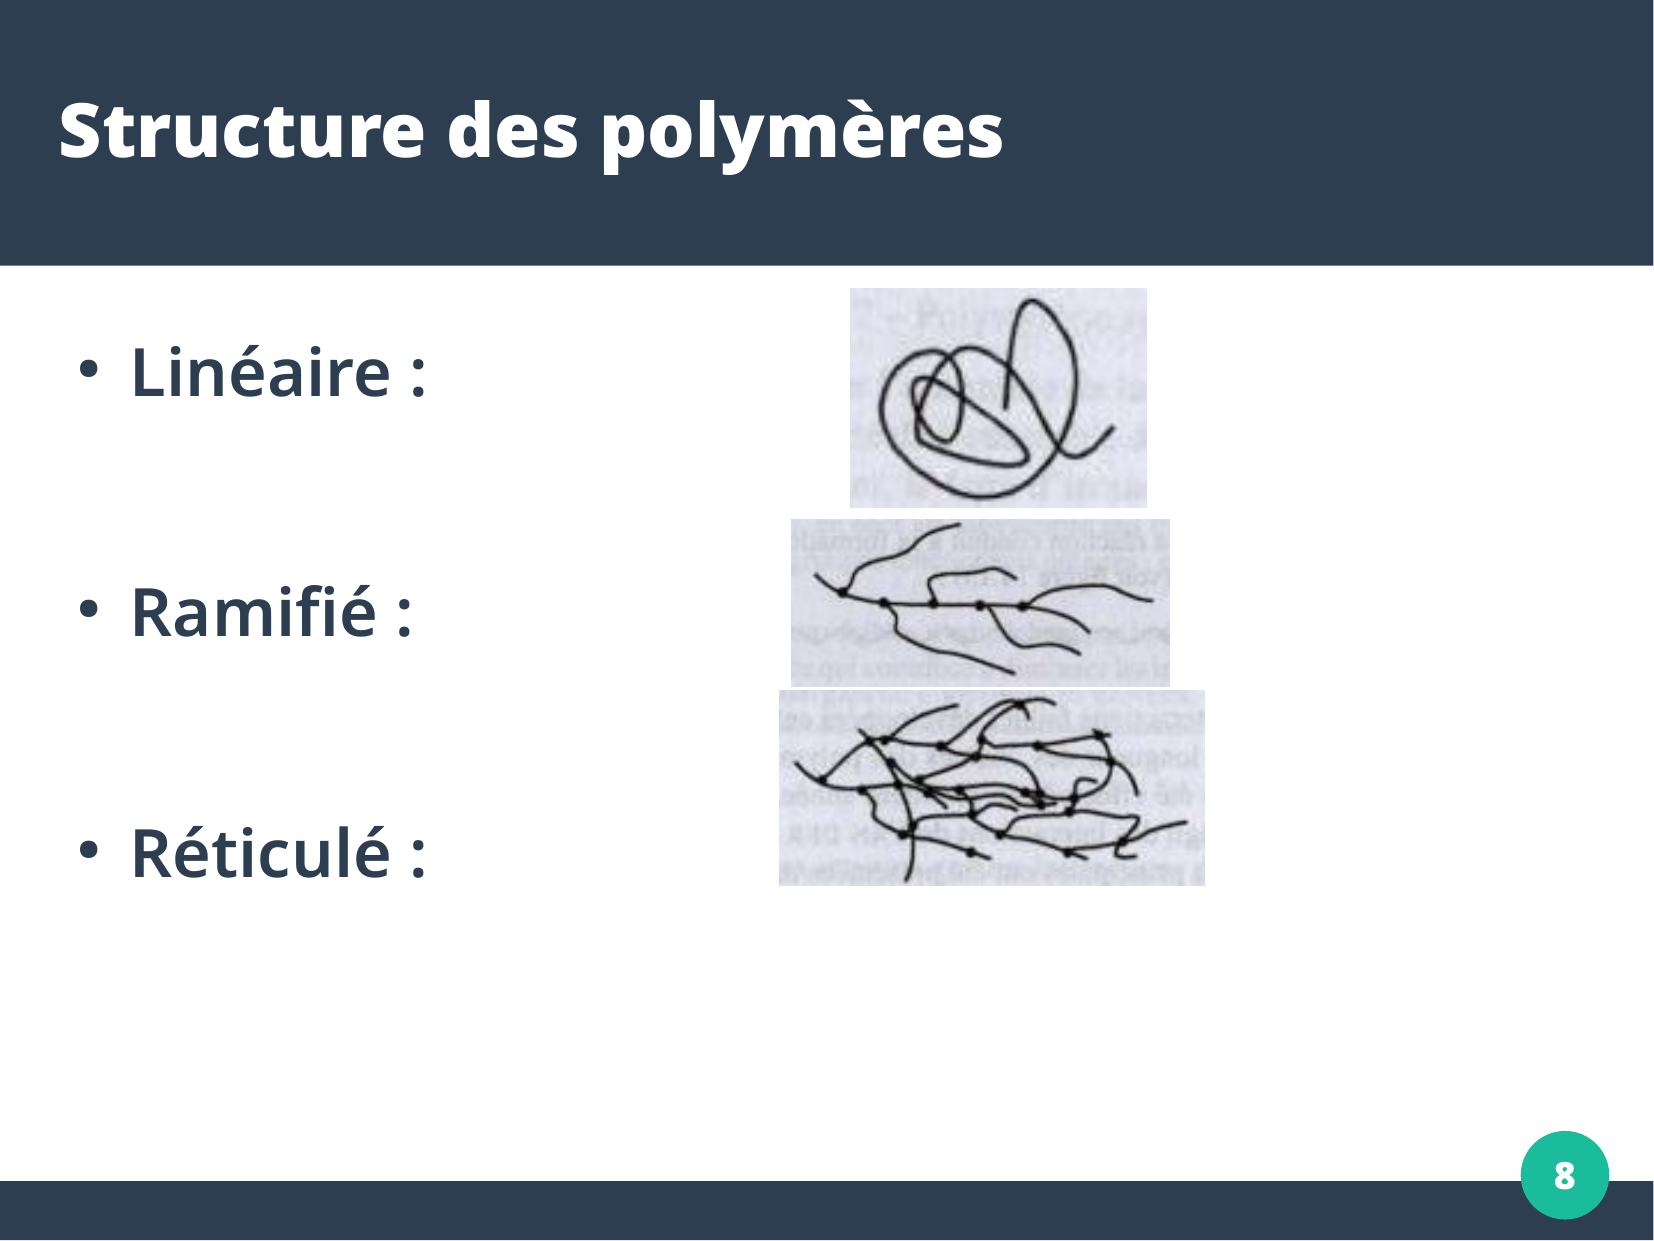

# Structure des polymères
Linéaire :
Ramifié :
Réticulé :
8